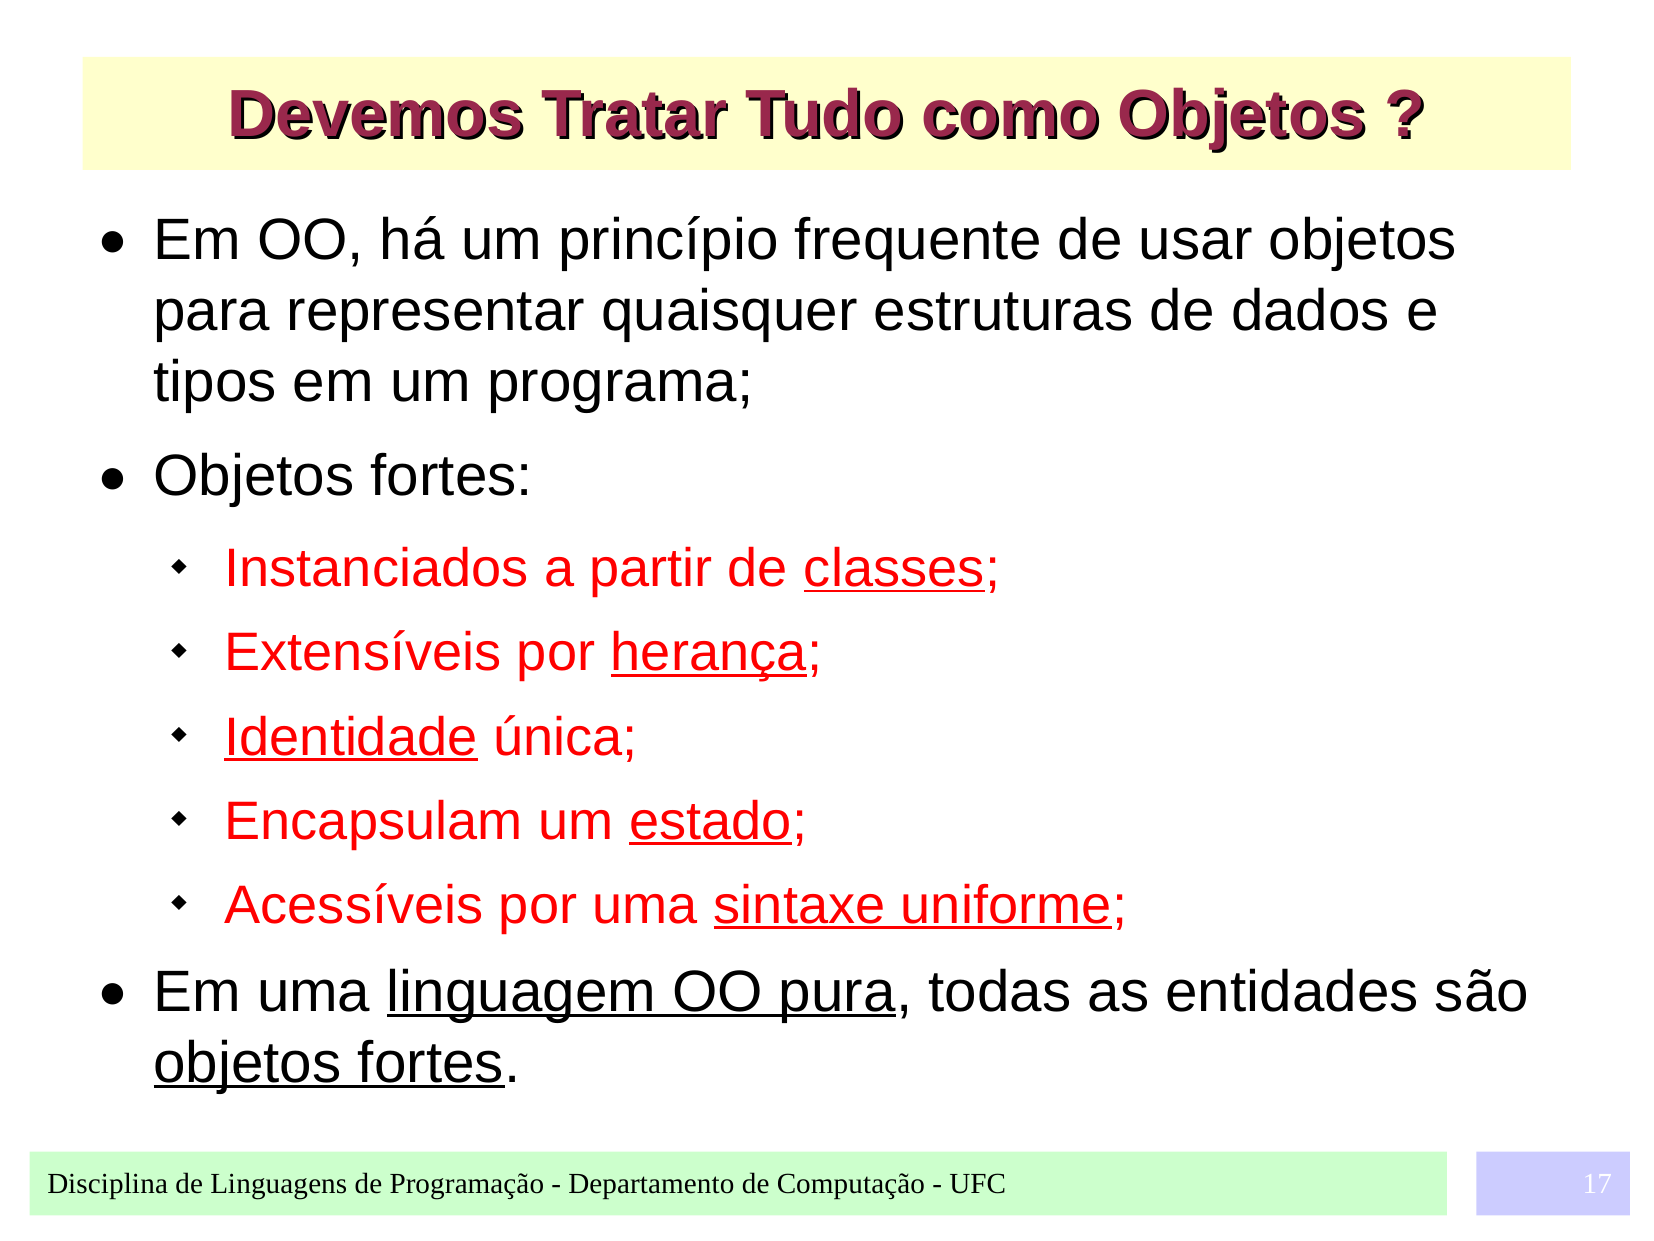

# Devemos Tratar Tudo como Objetos ?
Em OO, há um princípio frequente de usar objetos para representar quaisquer estruturas de dados e tipos em um programa;
Objetos fortes:
Instanciados a partir de classes;
Extensíveis por herança;
Identidade única;
Encapsulam um estado;
Acessíveis por uma sintaxe uniforme;
Em uma linguagem OO pura, todas as entidades são objetos fortes.
Disciplina de Linguagens de Programação - Departamento de Computação - UFC
17